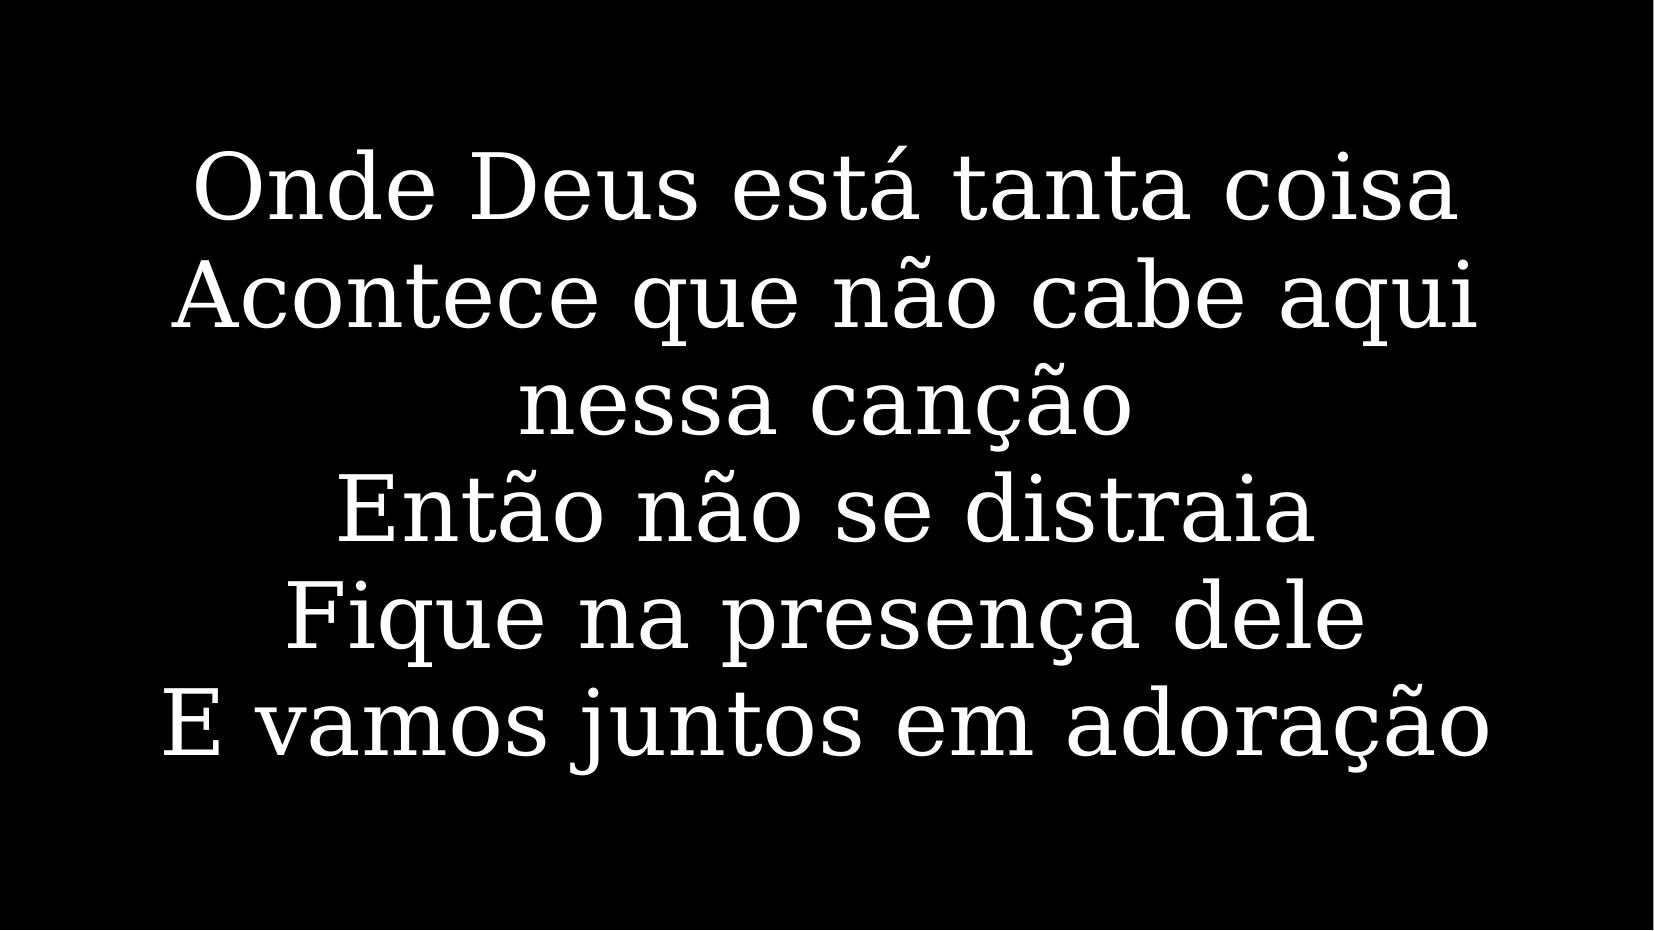

# Onde Deus está tanta coisa
Acontece que não cabe aqui nessa canção
Então não se distraia
Fique na presença dele
E vamos juntos em adoração